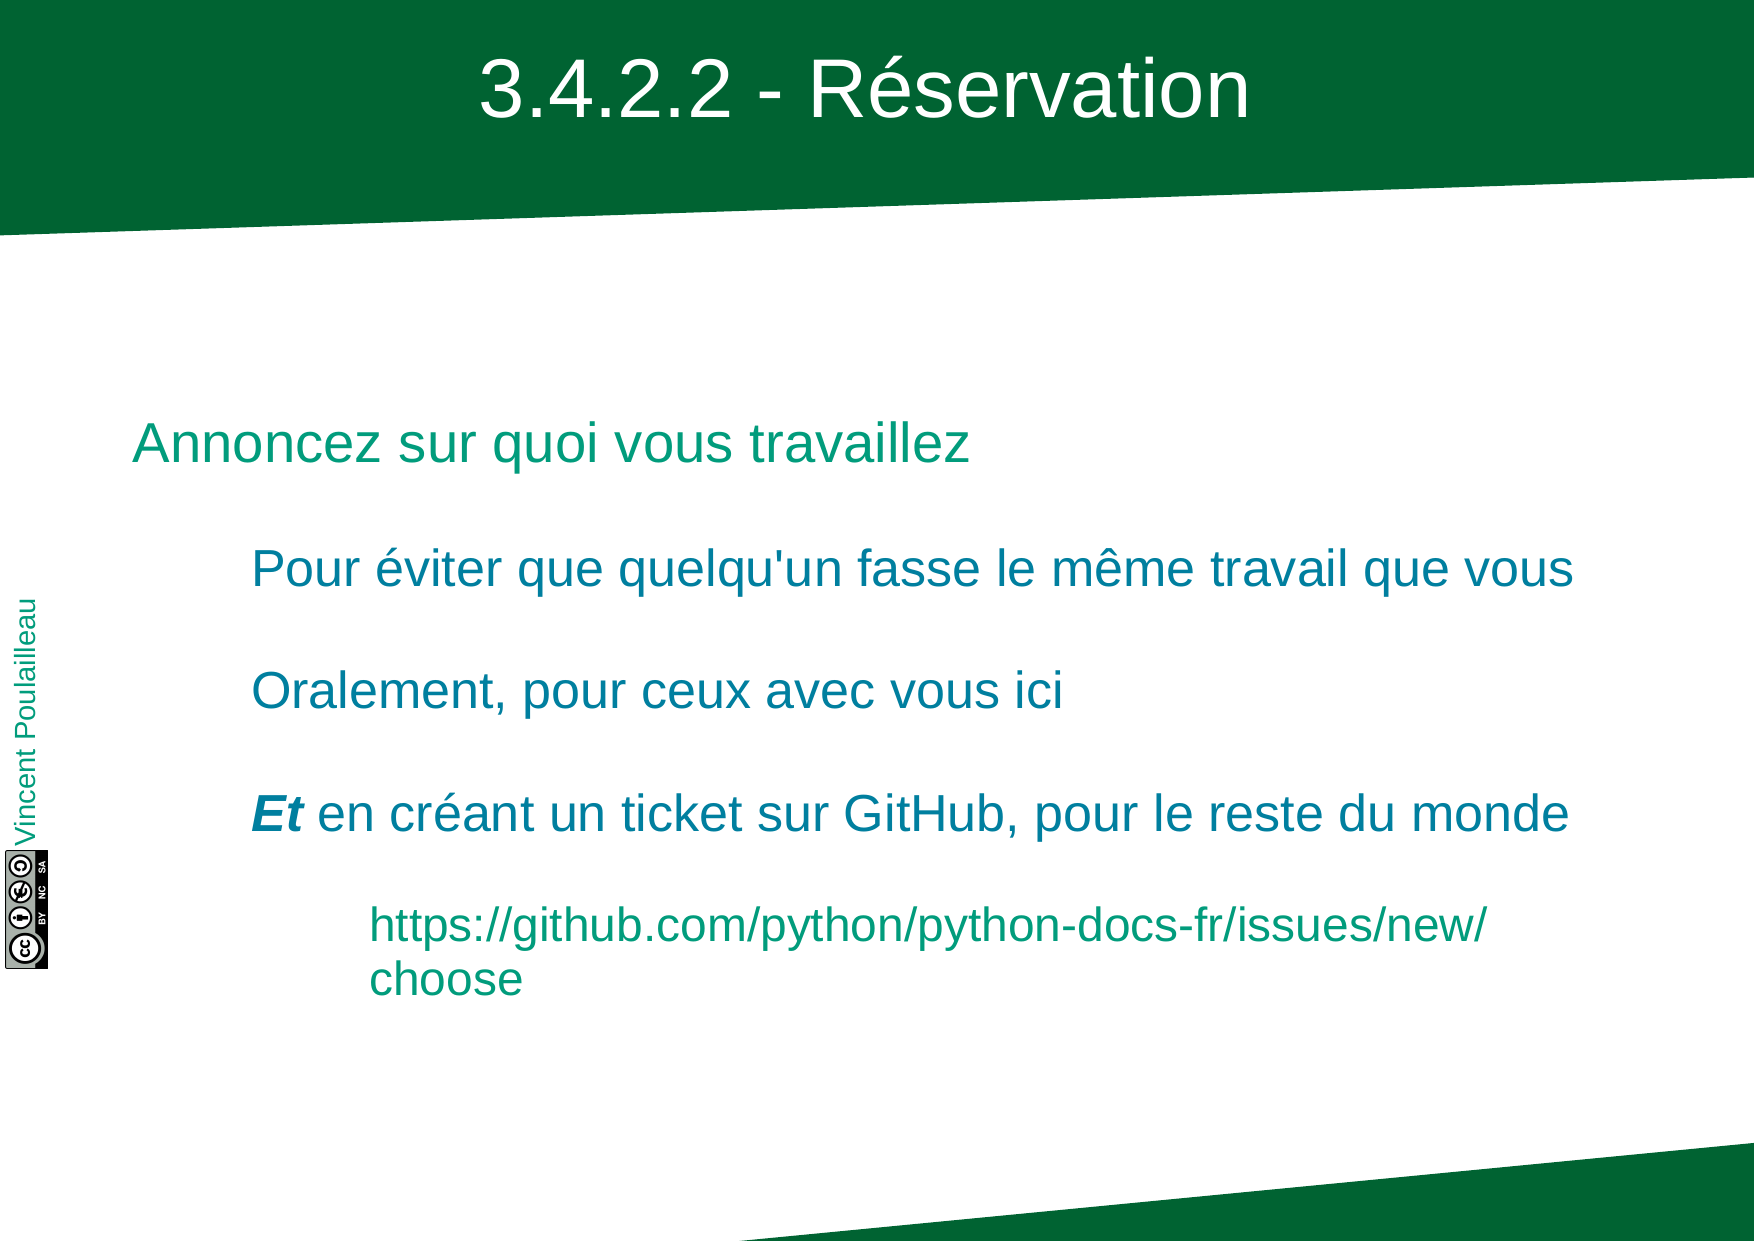

3.4.2.2 - Réservation
Annoncez sur quoi vous travaillez
Pour éviter que quelqu'un fasse le même travail que vous
Oralement, pour ceux avec vous ici
Et en créant un ticket sur GitHub, pour le reste du monde
https://github.com/python/python-docs-fr/issues/new/choose
© 2019 Vincent Poulailleau